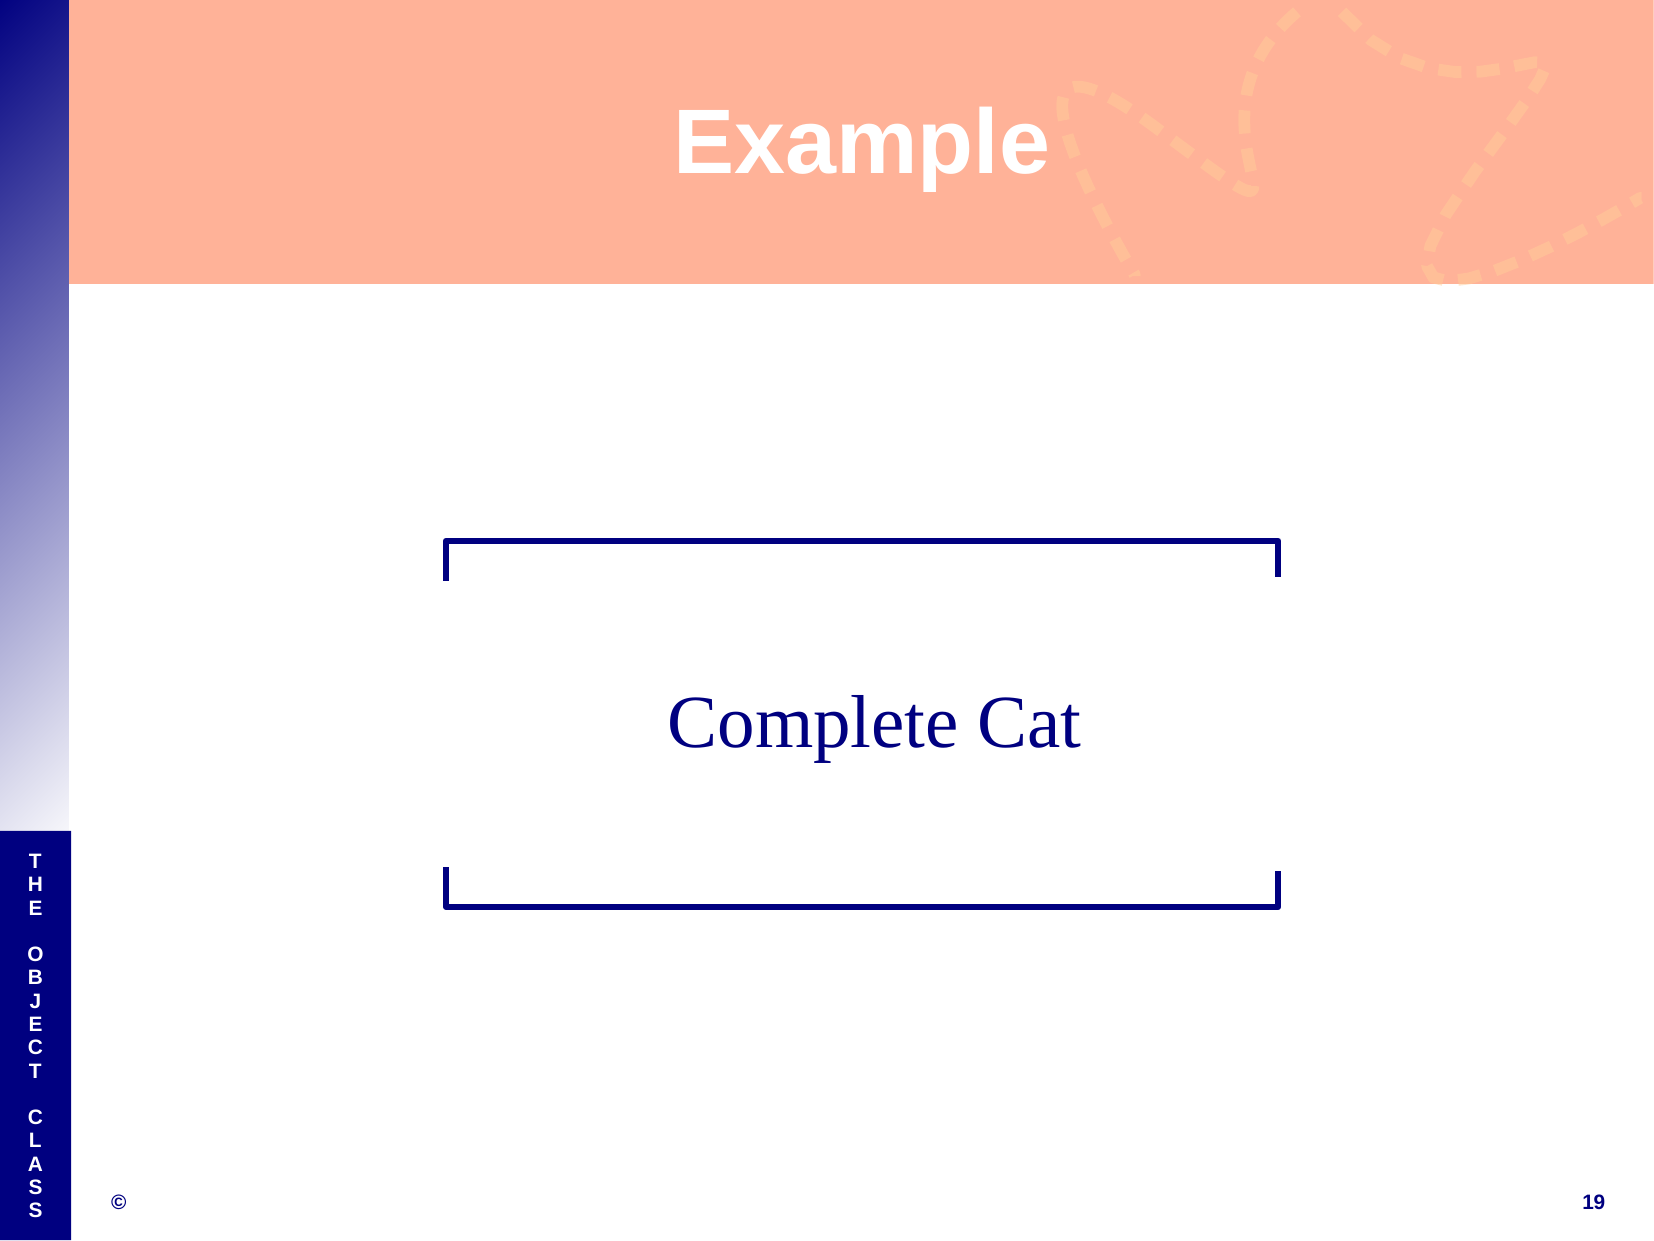

# Example
Complete Cat
T
H
E
O
B
J
E
C
T
C
L
A
S
S